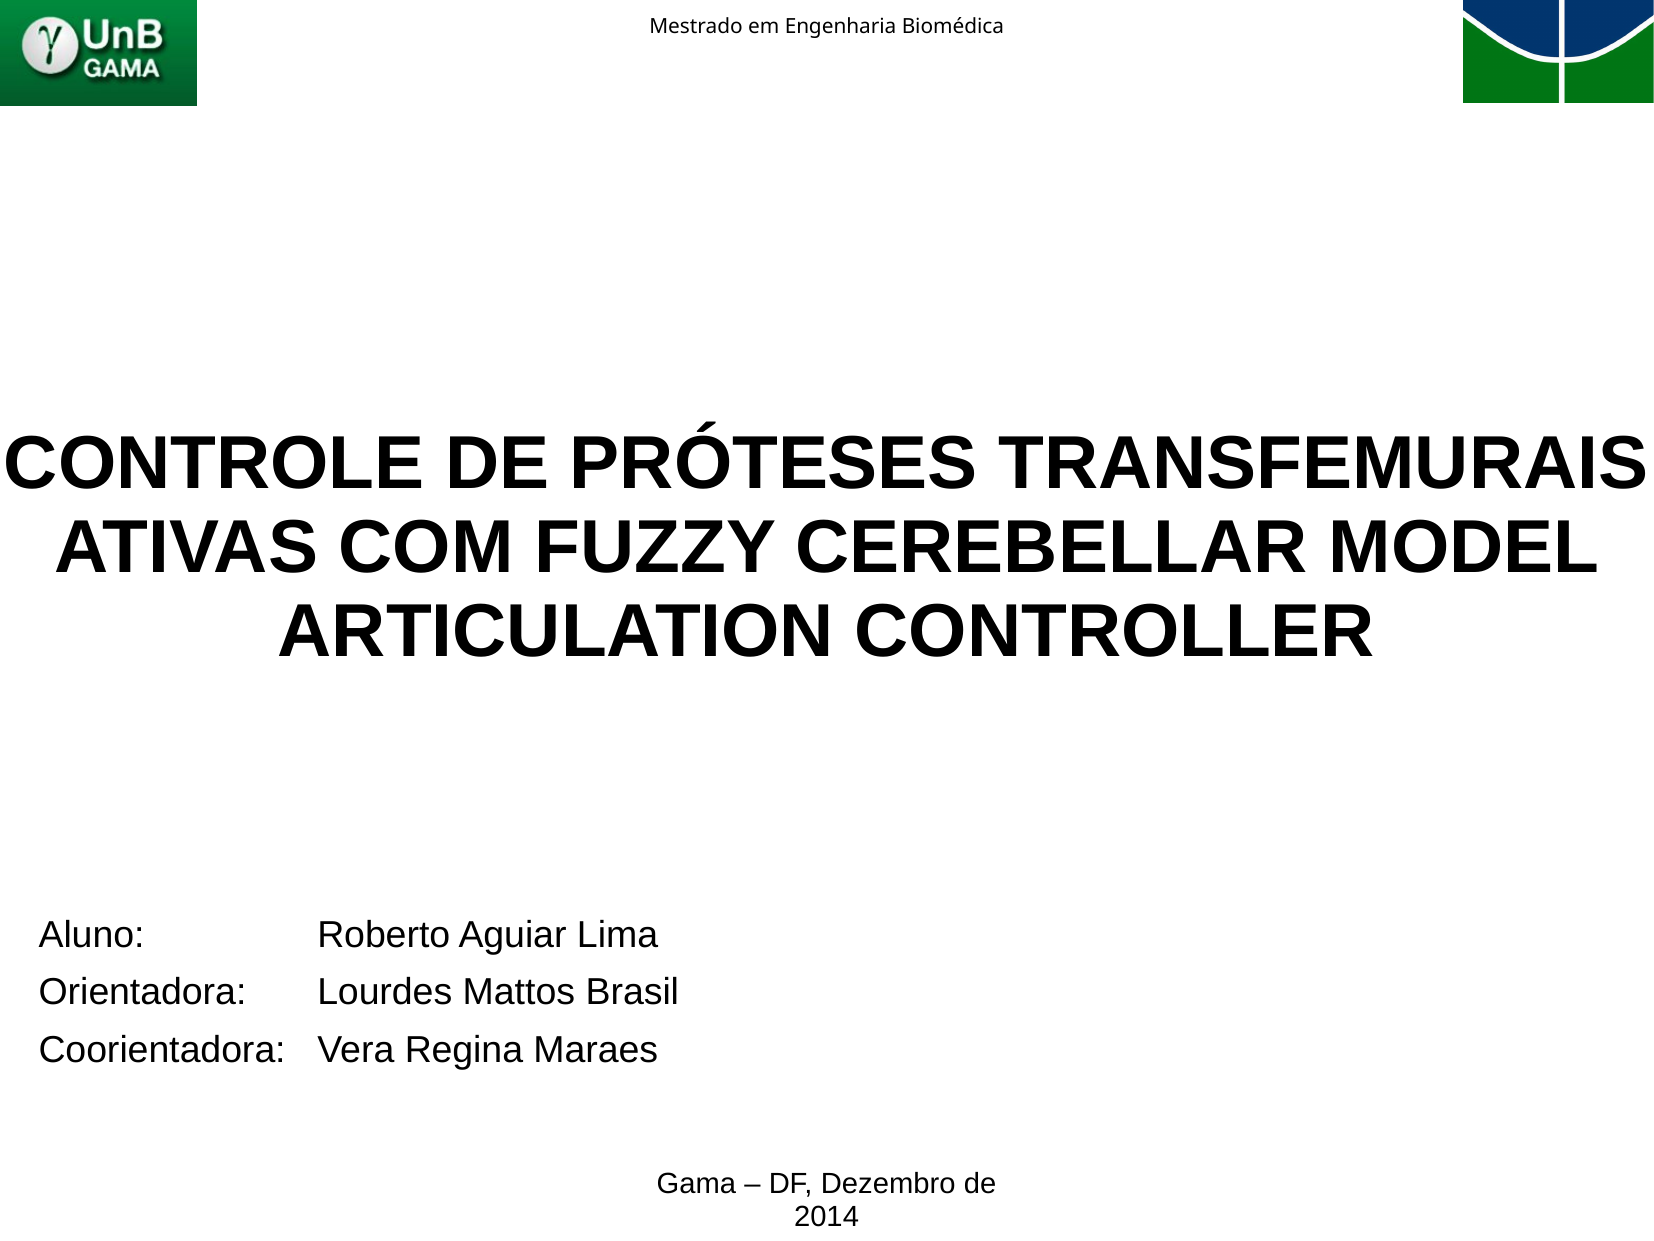

#
CONTROLE DE PRÓTESES TRANSFEMURAIS ATIVAS COM FUZZY CEREBELLAR MODEL ARTICULATION CONTROLLER
| Aluno: | Roberto Aguiar Lima |
| --- | --- |
| Orientadora: | Lourdes Mattos Brasil |
| Coorientadora: | Vera Regina Maraes |
Gama – DF, Dezembro de 2014